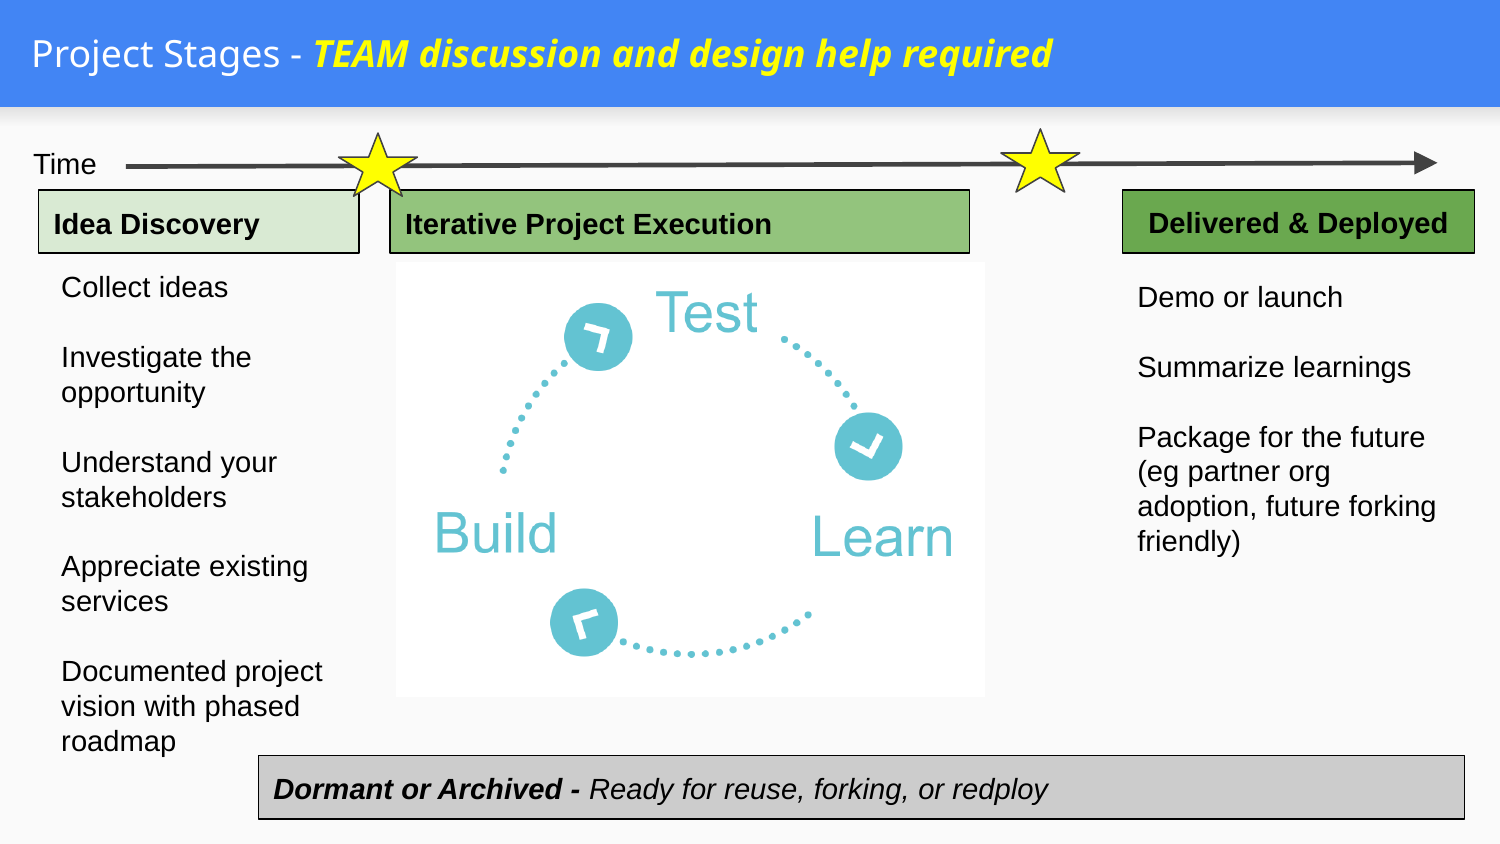

# Project Stages - TEAM discussion and design help required
Time
Idea Discovery
Iterative Project Execution
Delivered & Deployed
Collect ideas
Investigate the opportunity
Understand your stakeholders
Appreciate existing services
Documented project vision with phased roadmap
Demo or launch
Summarize learnings
Package for the future
(eg partner org adoption, future forking friendly)
Dormant or Archived - Ready for reuse, forking, or redploy